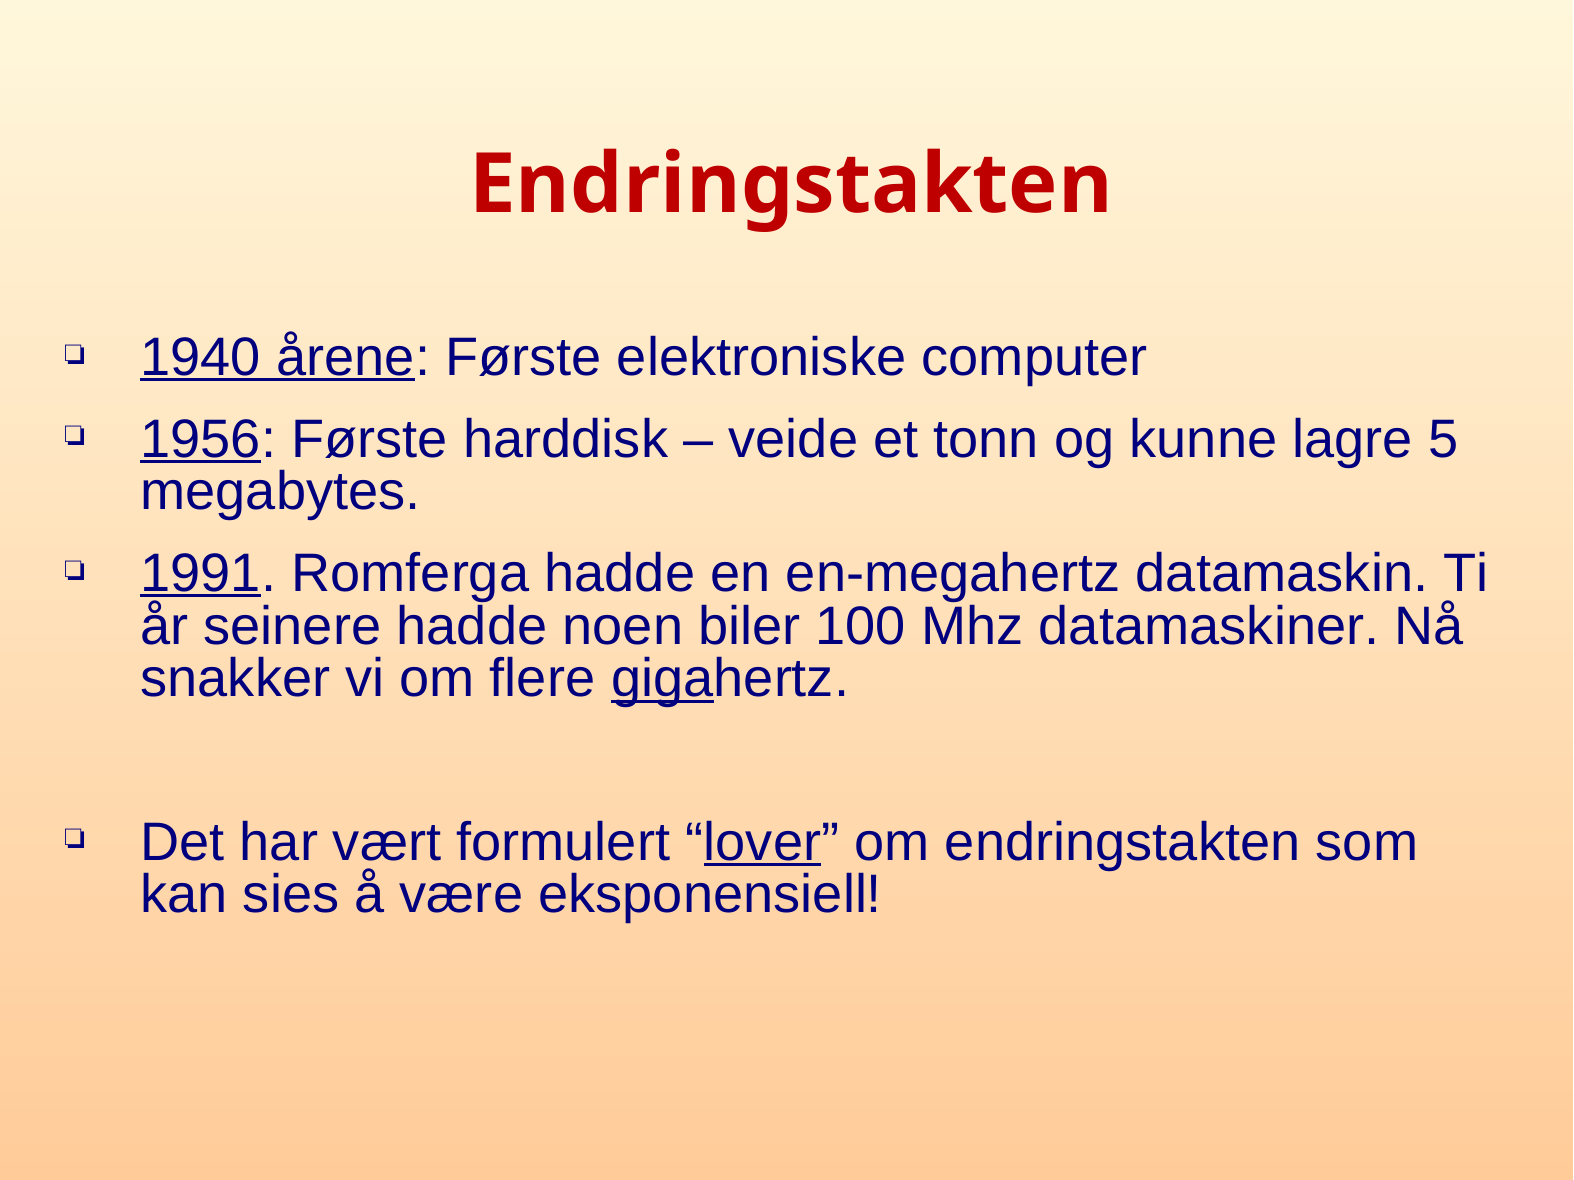

# Endringstakten
1940 årene: Første elektroniske computer
1956: Første harddisk – veide et tonn og kunne lagre 5 megabytes.
1991. Romferga hadde en en-megahertz datamaskin. Ti år seinere hadde noen biler 100 Mhz datamaskiner. Nå snakker vi om flere gigahertz.
Det har vært formulert “lover” om endringstakten som kan sies å være eksponensiell!